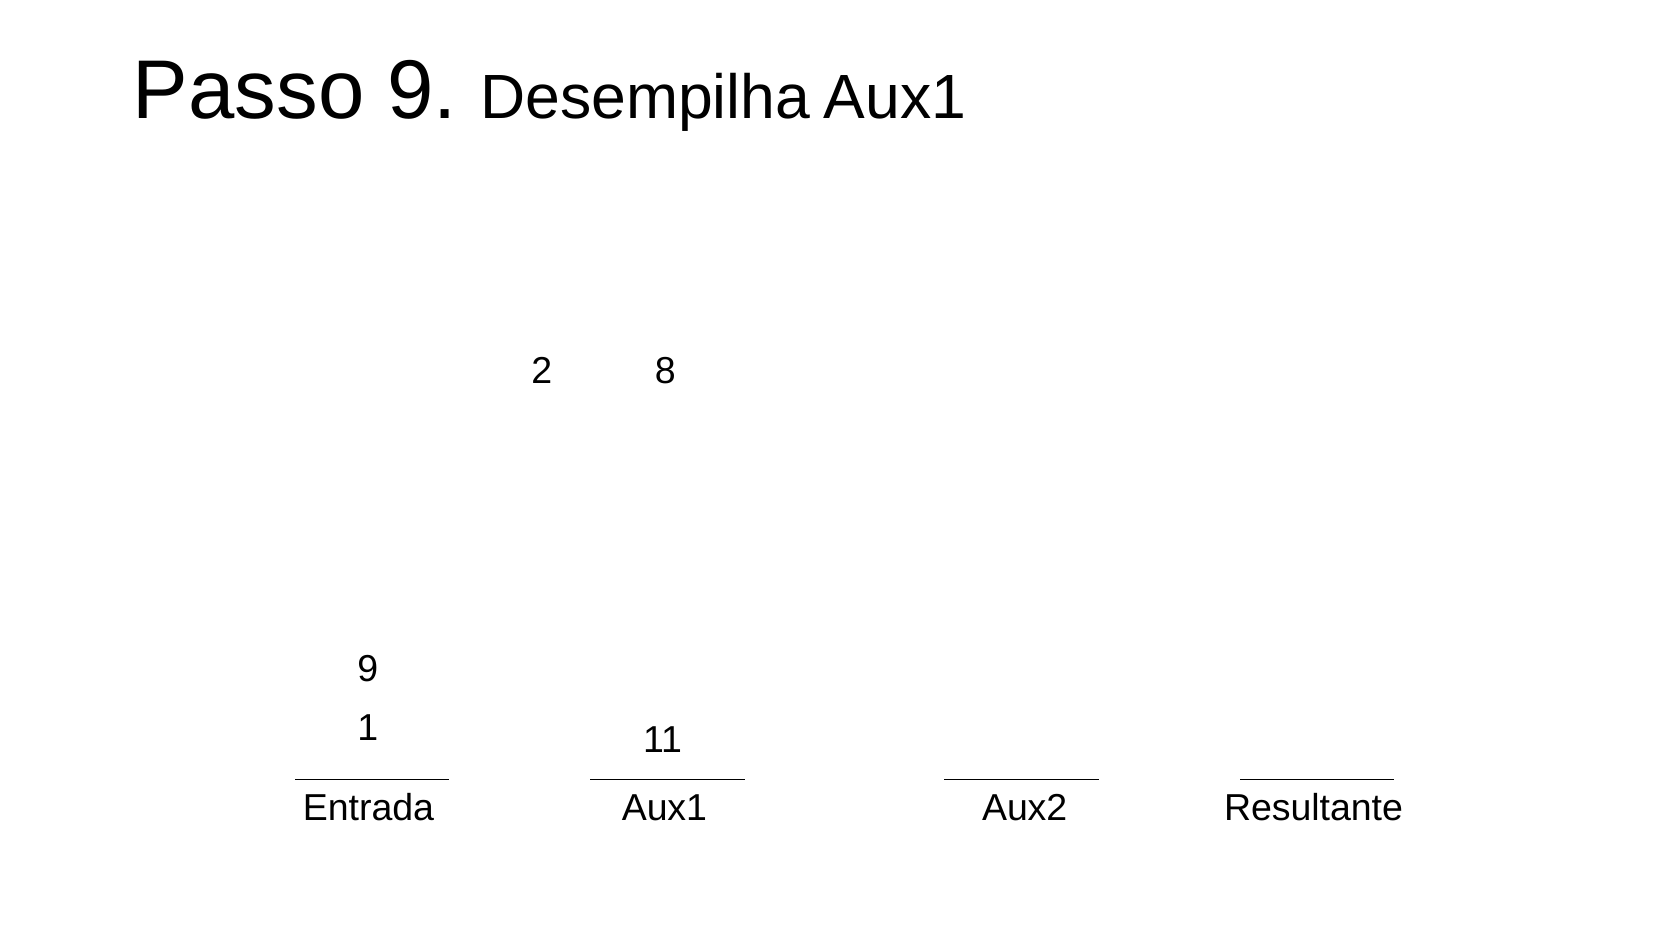

Passo 9. Desempilha Aux1
2
8
9
1
11
Entrada
Aux1
Aux2
Resultante